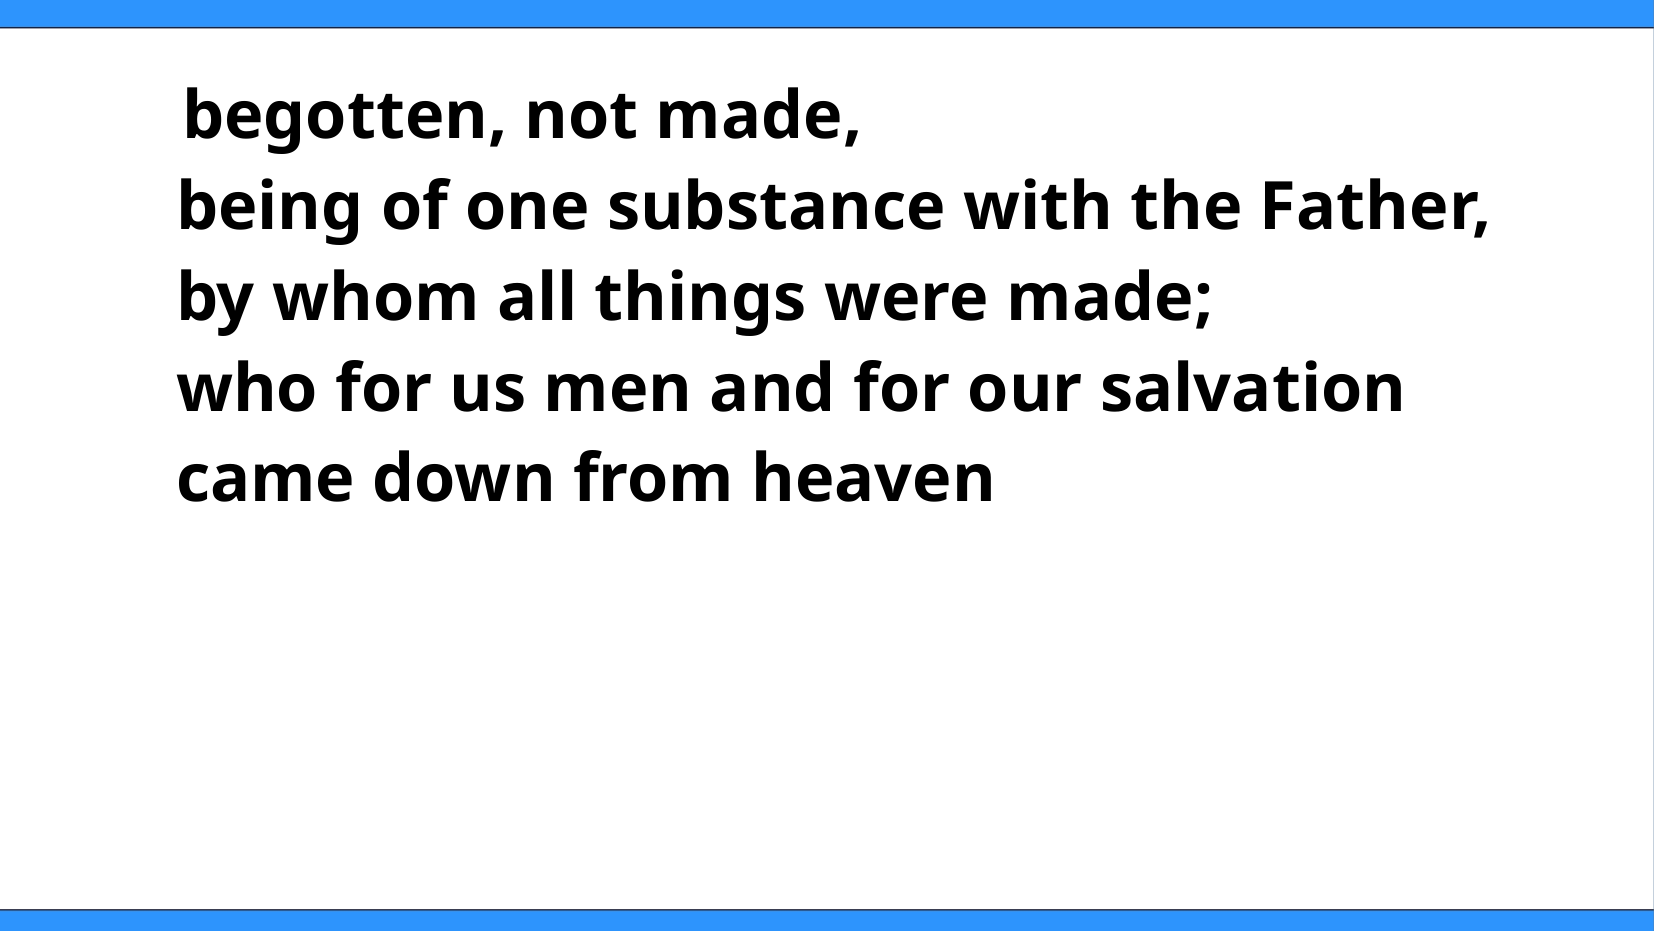

begotten, not made,
 being of one substance with the Father,
 by whom all things were made;
 who for us men and for our salvation
 came down from heaven